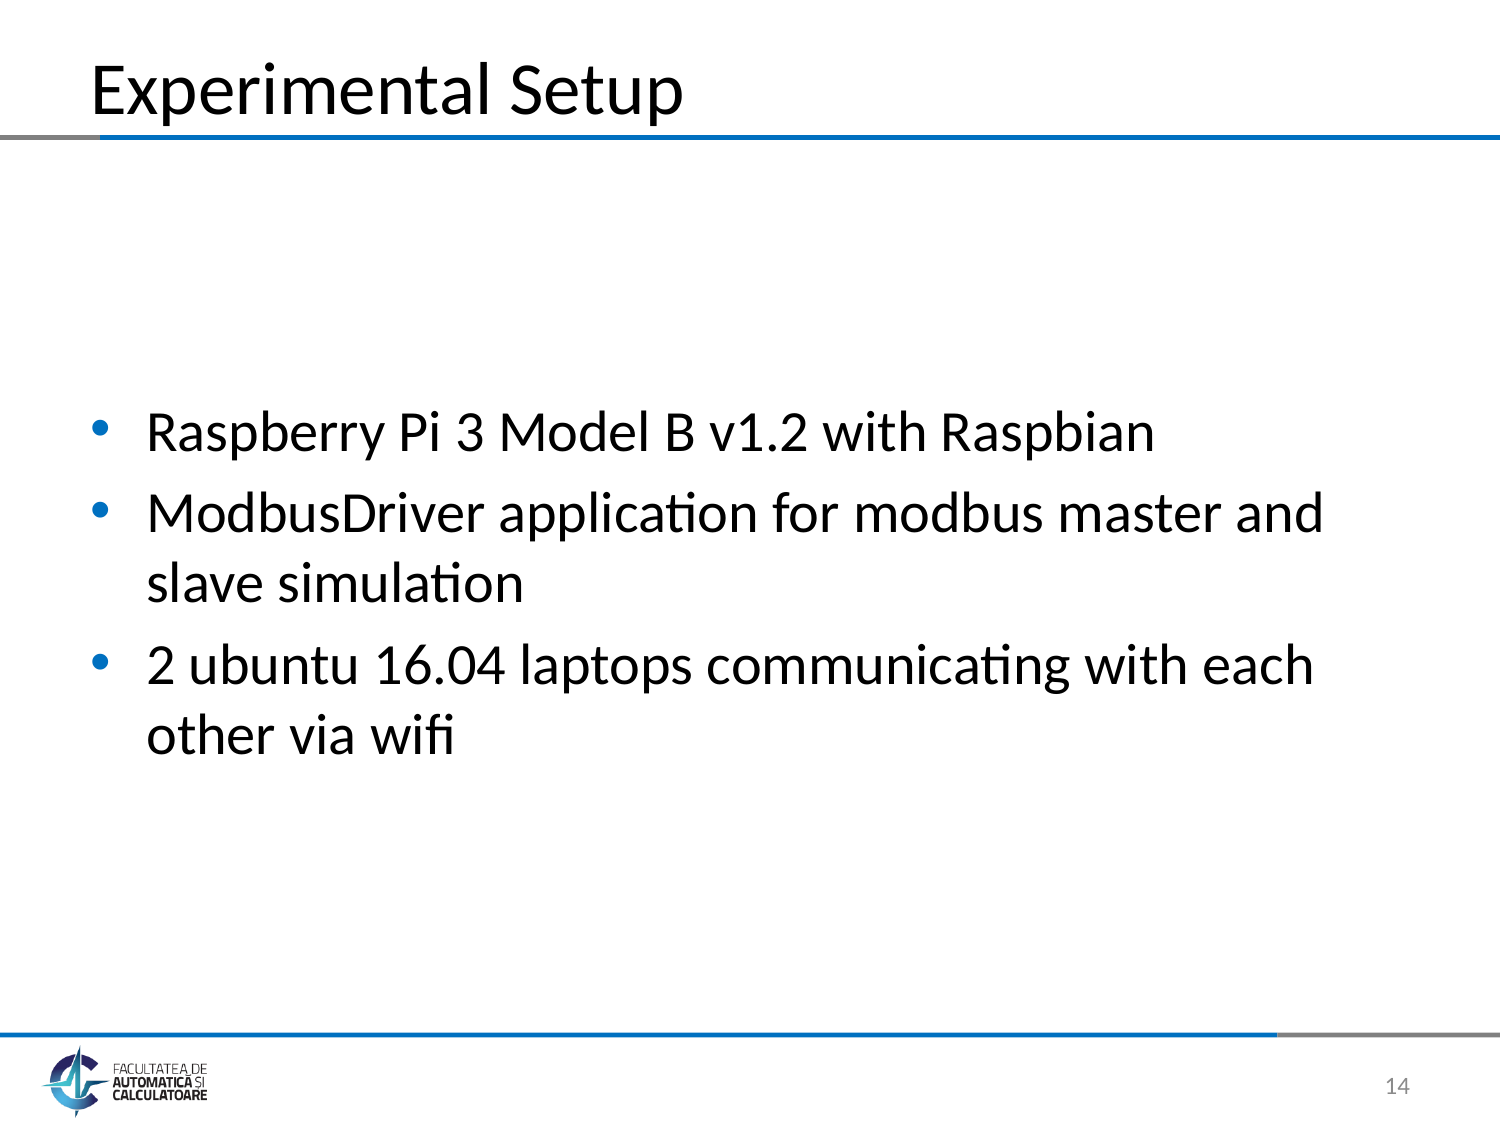

# Experimental Setup
Raspberry Pi 3 Model B v1.2 with Raspbian
ModbusDriver application for modbus master and slave simulation
2 ubuntu 16.04 laptops communicating with each other via wifi